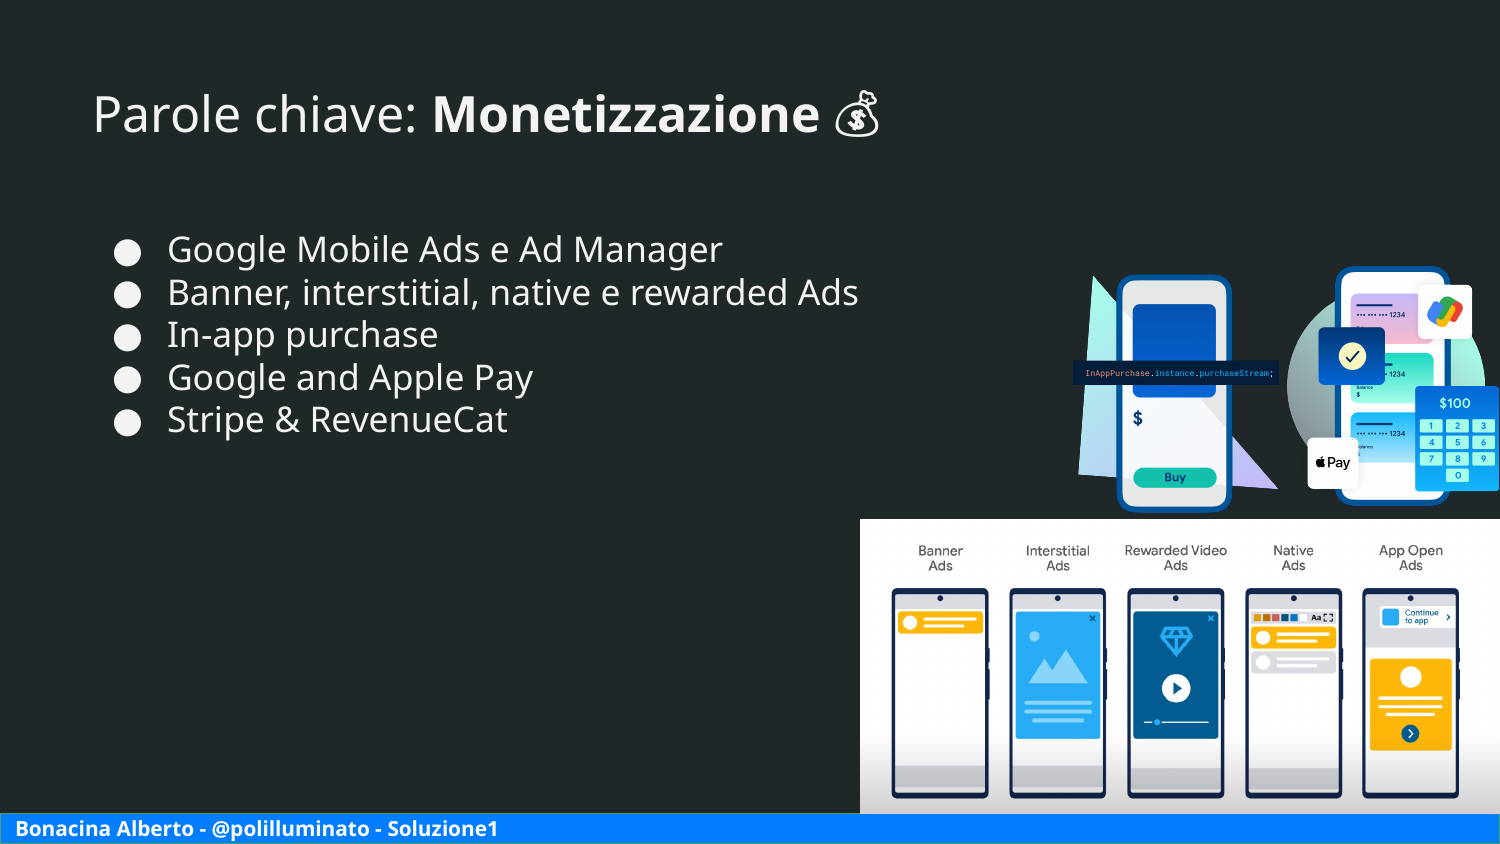

Parole chiave: Monetizzazione 💰
Google Mobile Ads e Ad Manager
Banner, interstitial, native e rewarded Ads
In-app purchase
Google and Apple Pay
Stripe & RevenueCat
Bonacina Alberto - @polilluminato - Soluzione1